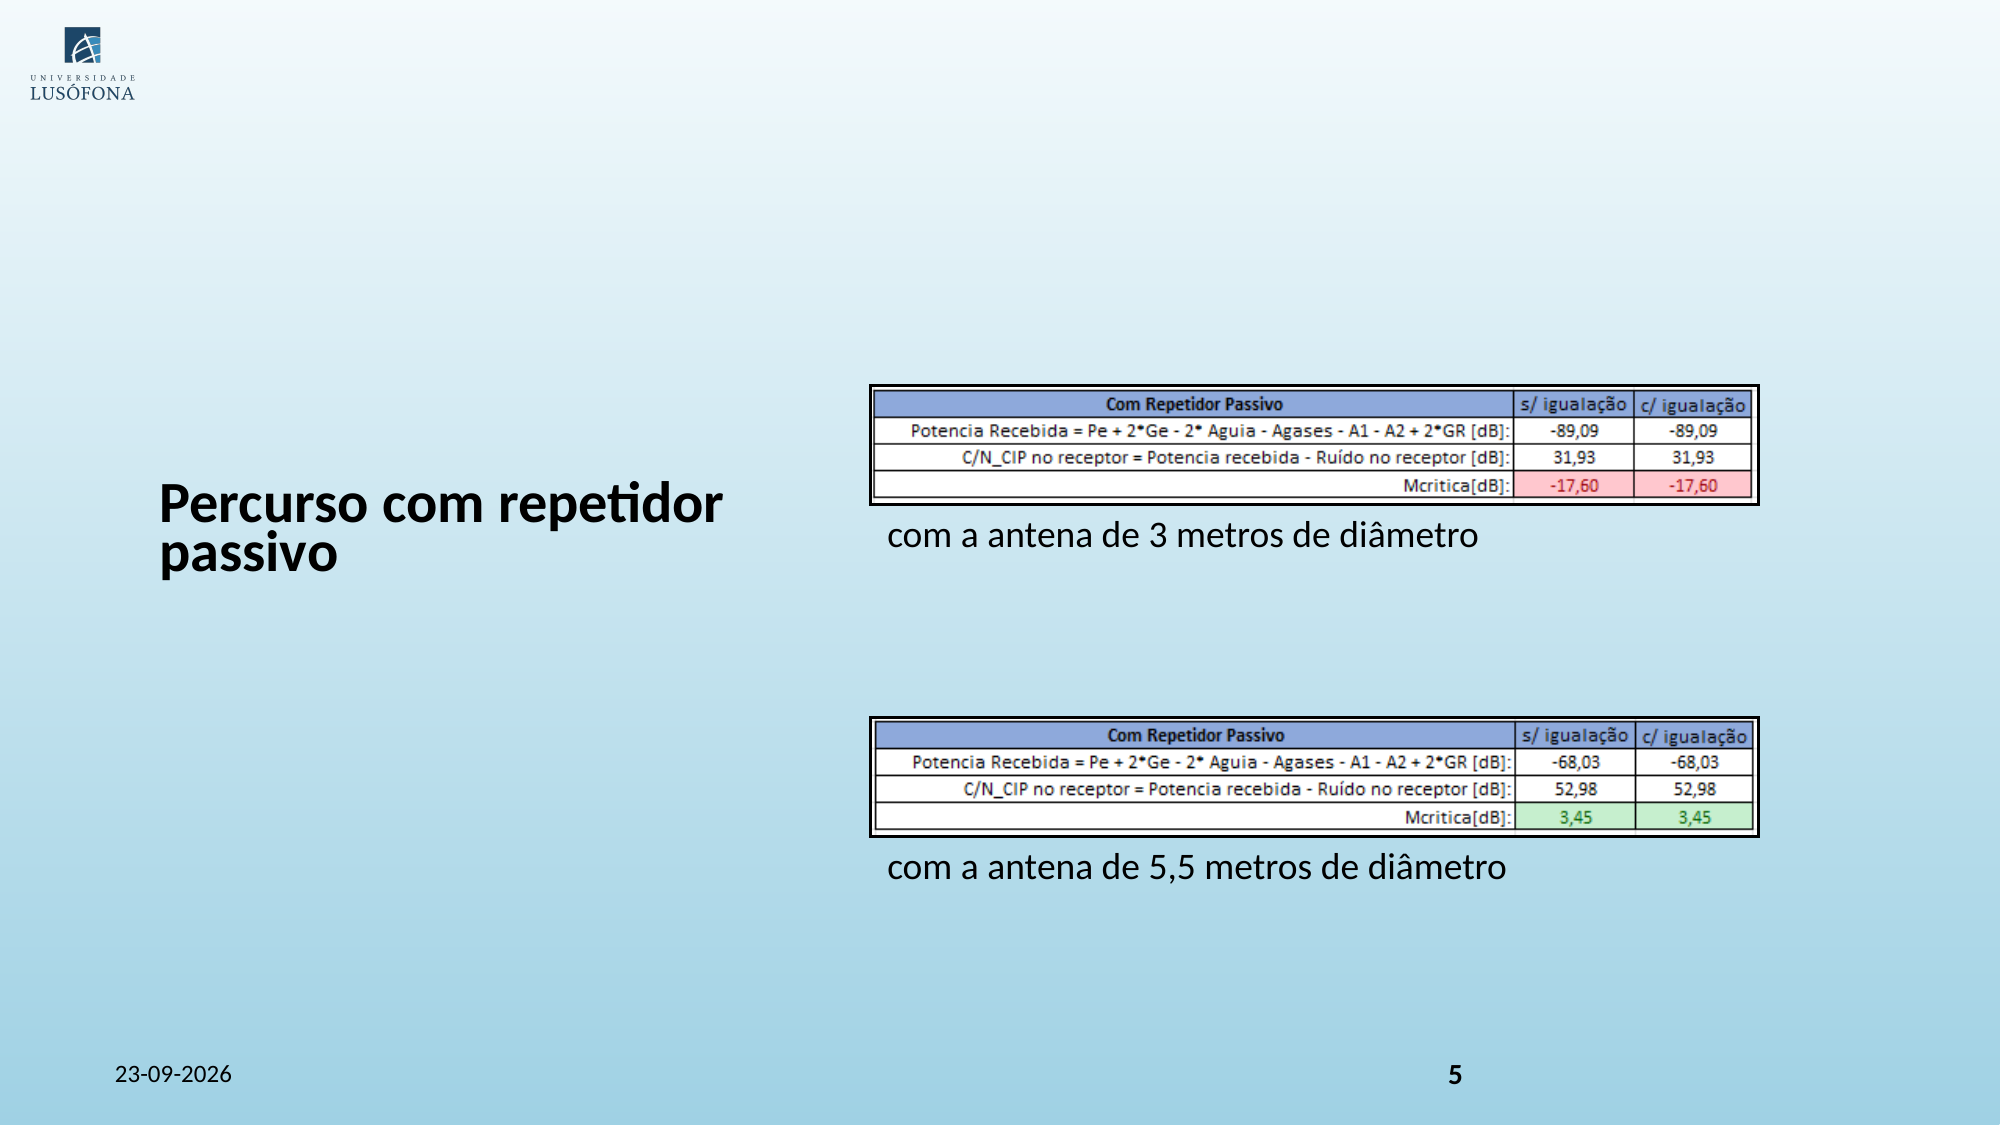

Percurso com repetidor passivo
com a antena de 3 metros de diâmetro
com a antena de 5,5 metros de diâmetro